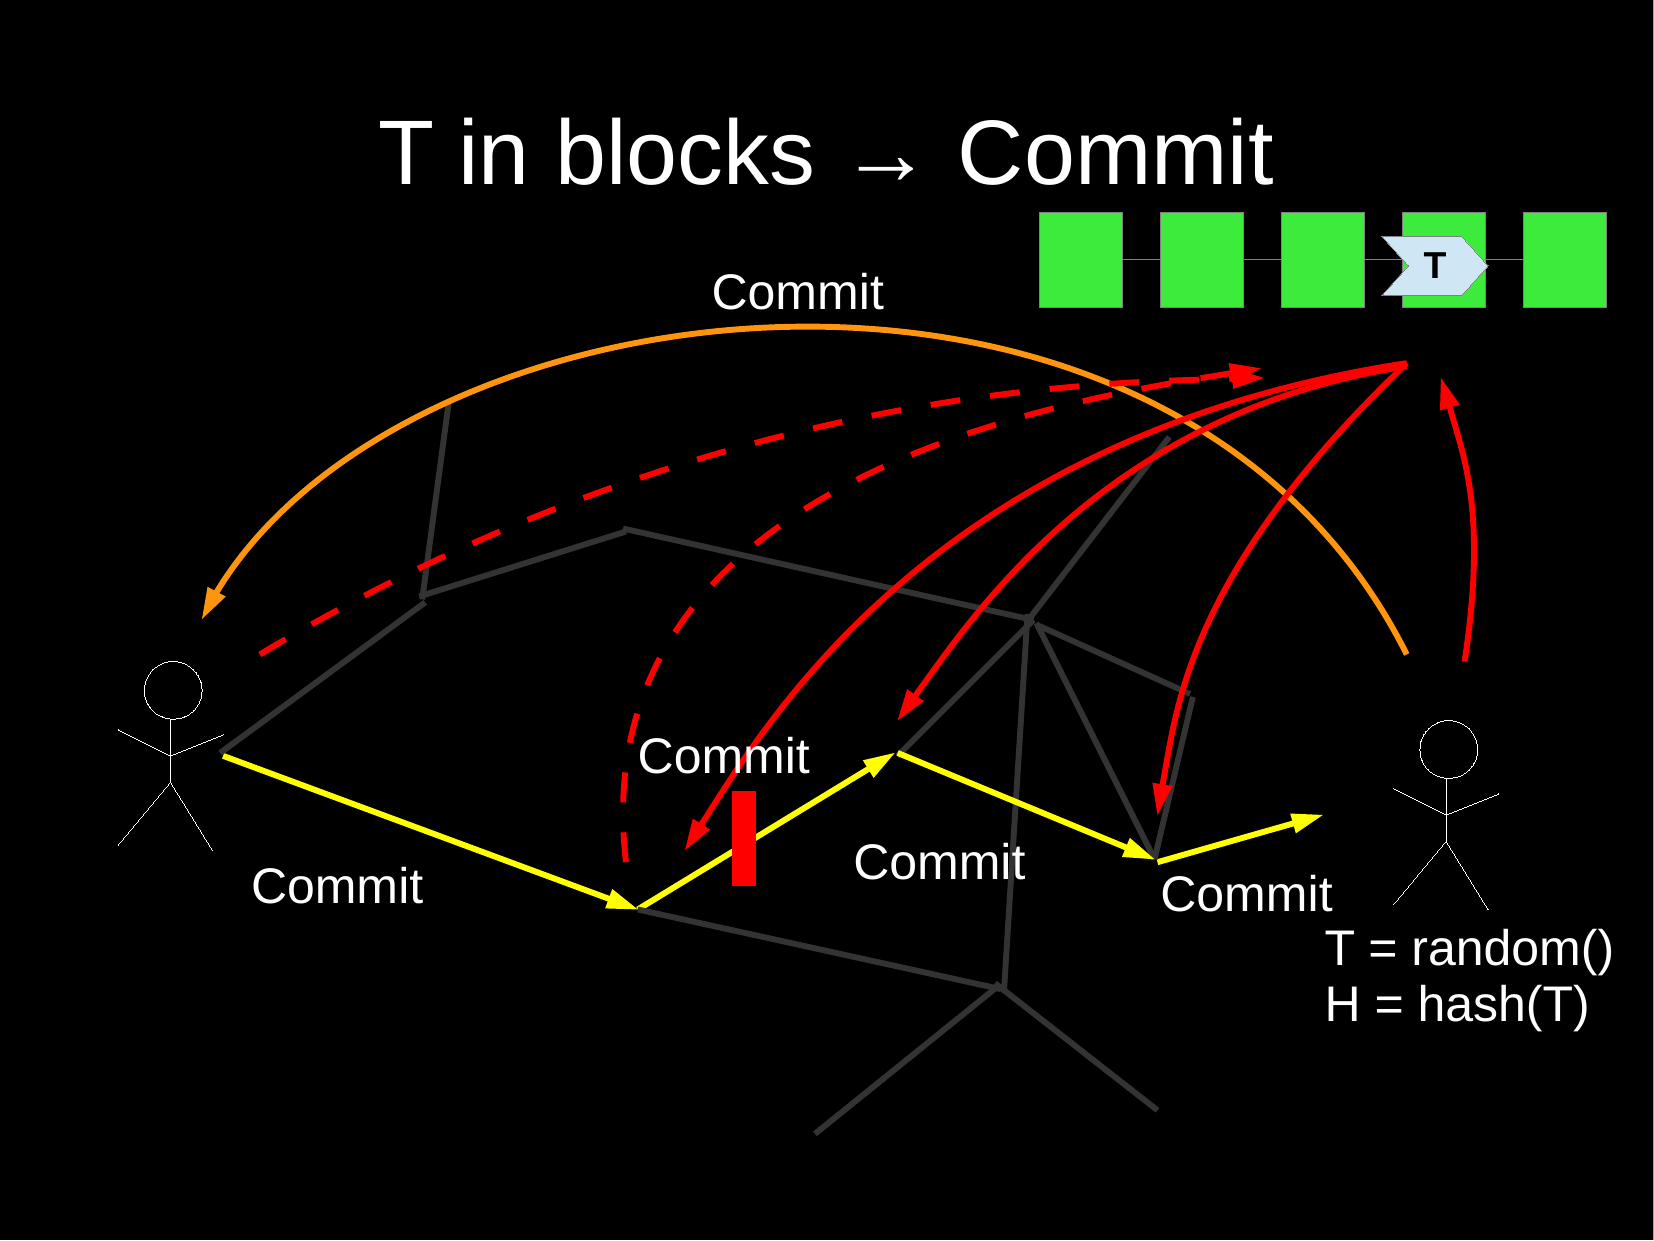

# T in blocks → Commit
T
Commit
Commit
Commit
Commit
Commit
T = random()
H = hash(T)